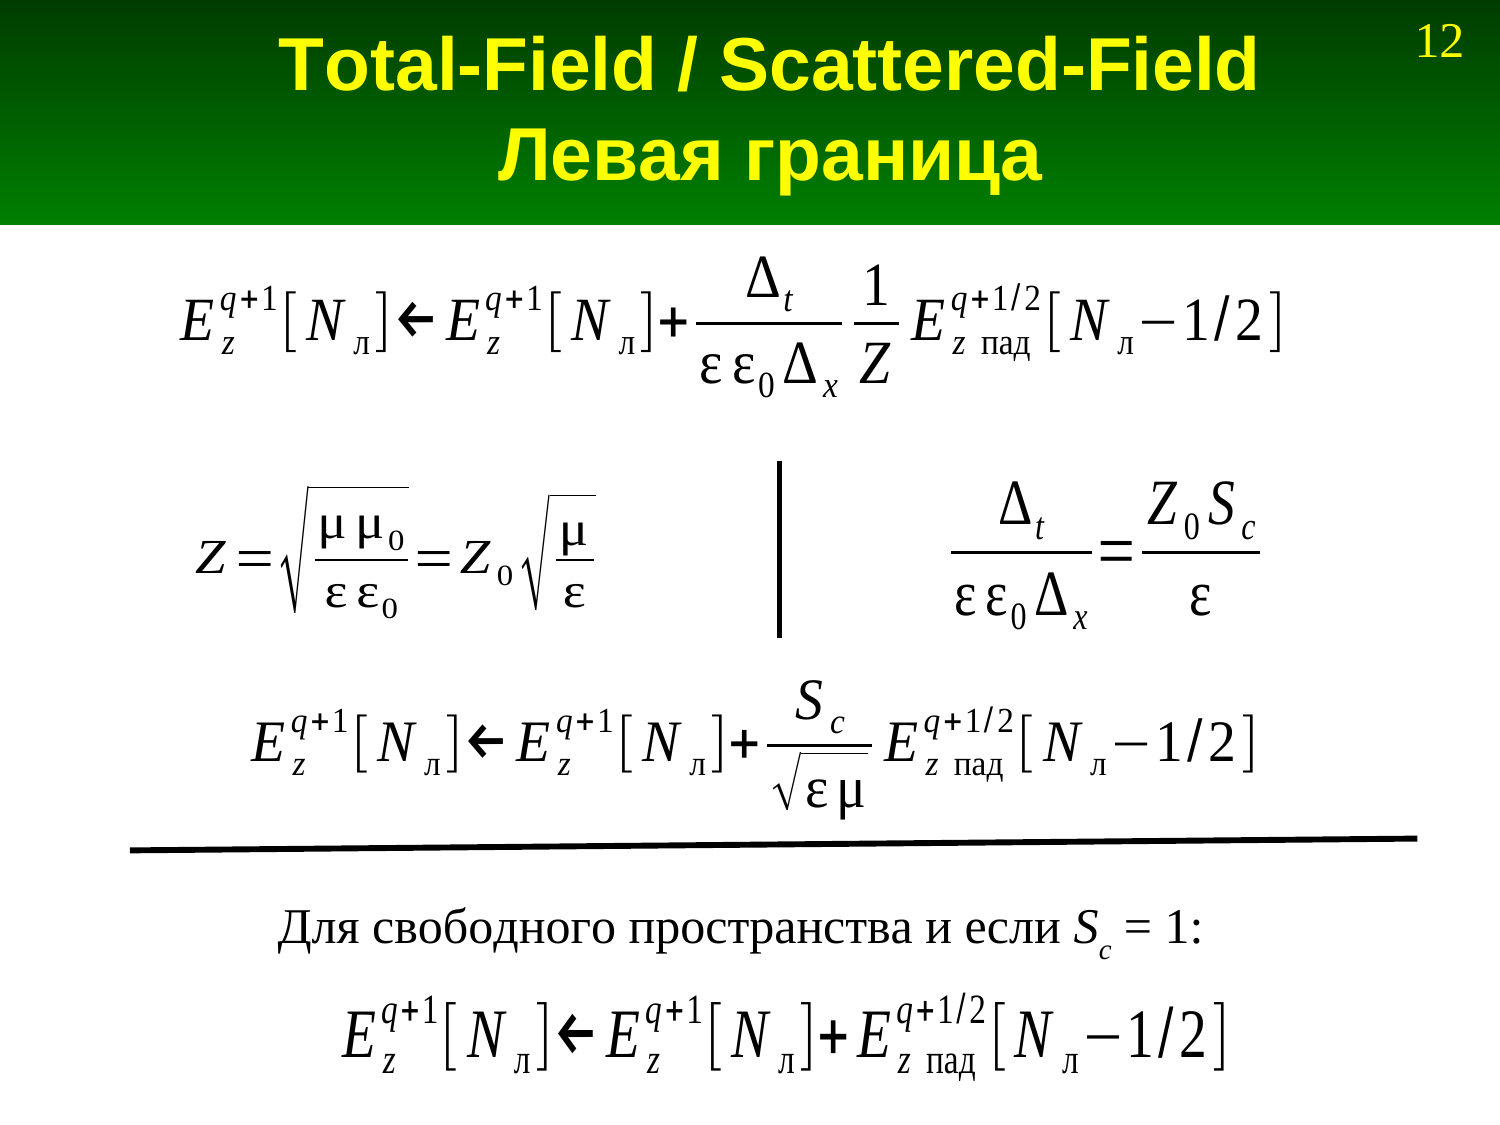

# Total-Field / Scattered-Field Левая граница
Для свободного пространства и если Sc = 1: